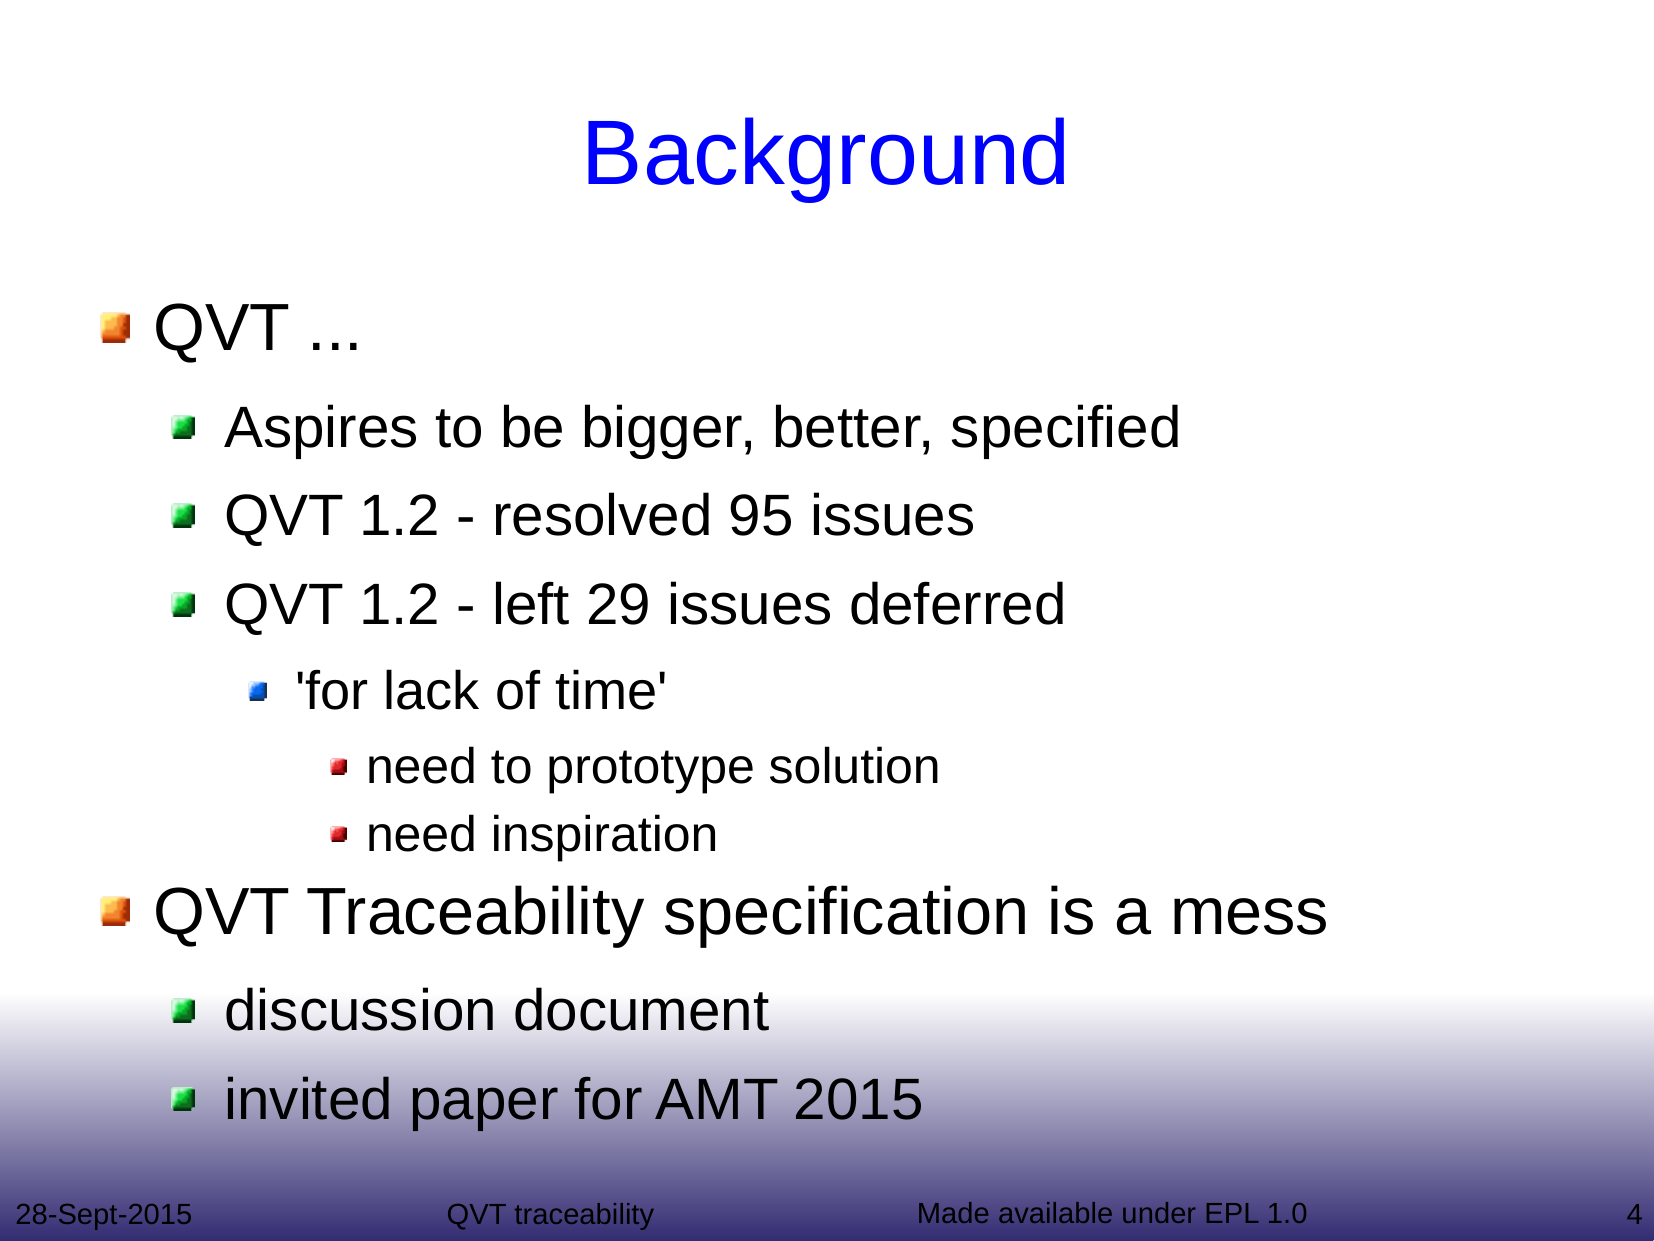

# Background
QVT ...
Aspires to be bigger, better, specified
QVT 1.2 - resolved 95 issues
QVT 1.2 - left 29 issues deferred
'for lack of time'
need to prototype solution
need inspiration
QVT Traceability specification is a mess
discussion document
invited paper for AMT 2015
28-Sept-2015
QVT traceability
4